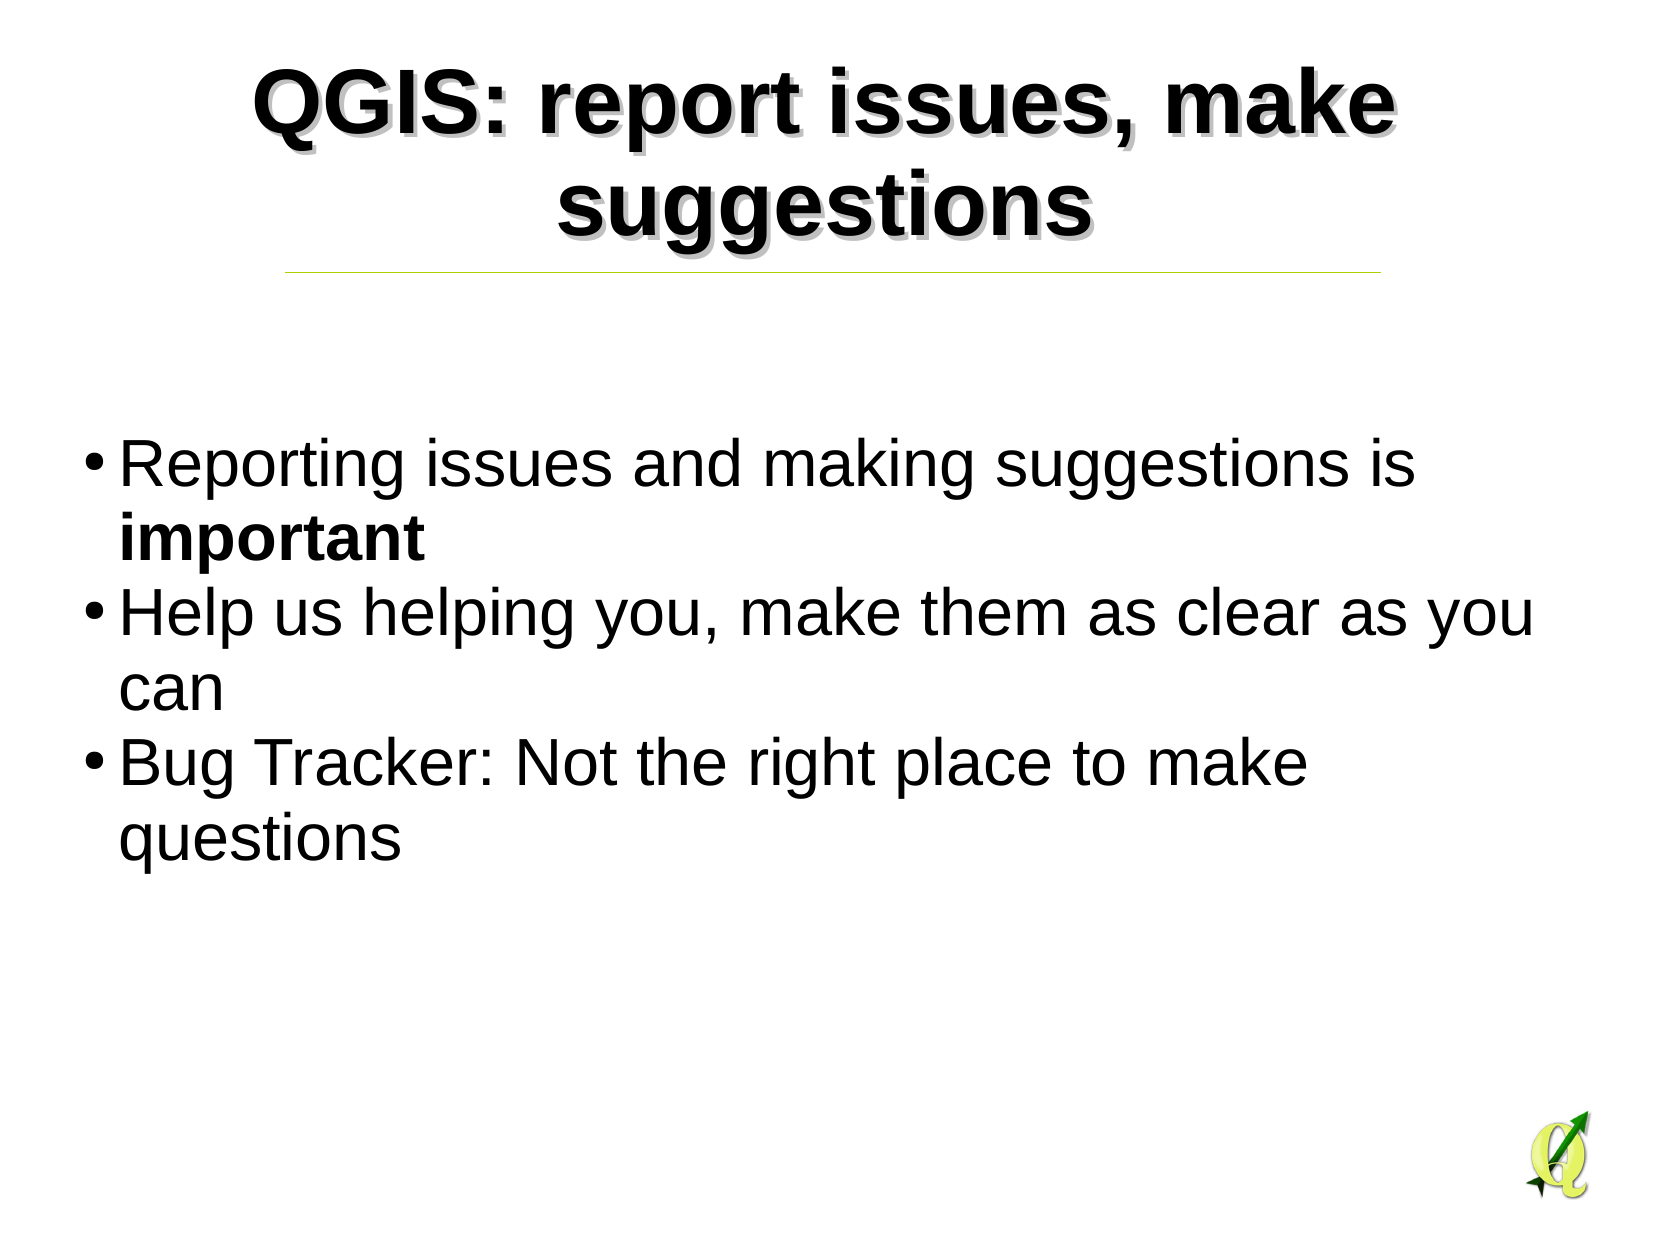

# QGIS: report issues, make suggestions
Reporting issues and making suggestions is important
Help us helping you, make them as clear as you can
Bug Tracker: Not the right place to make questions